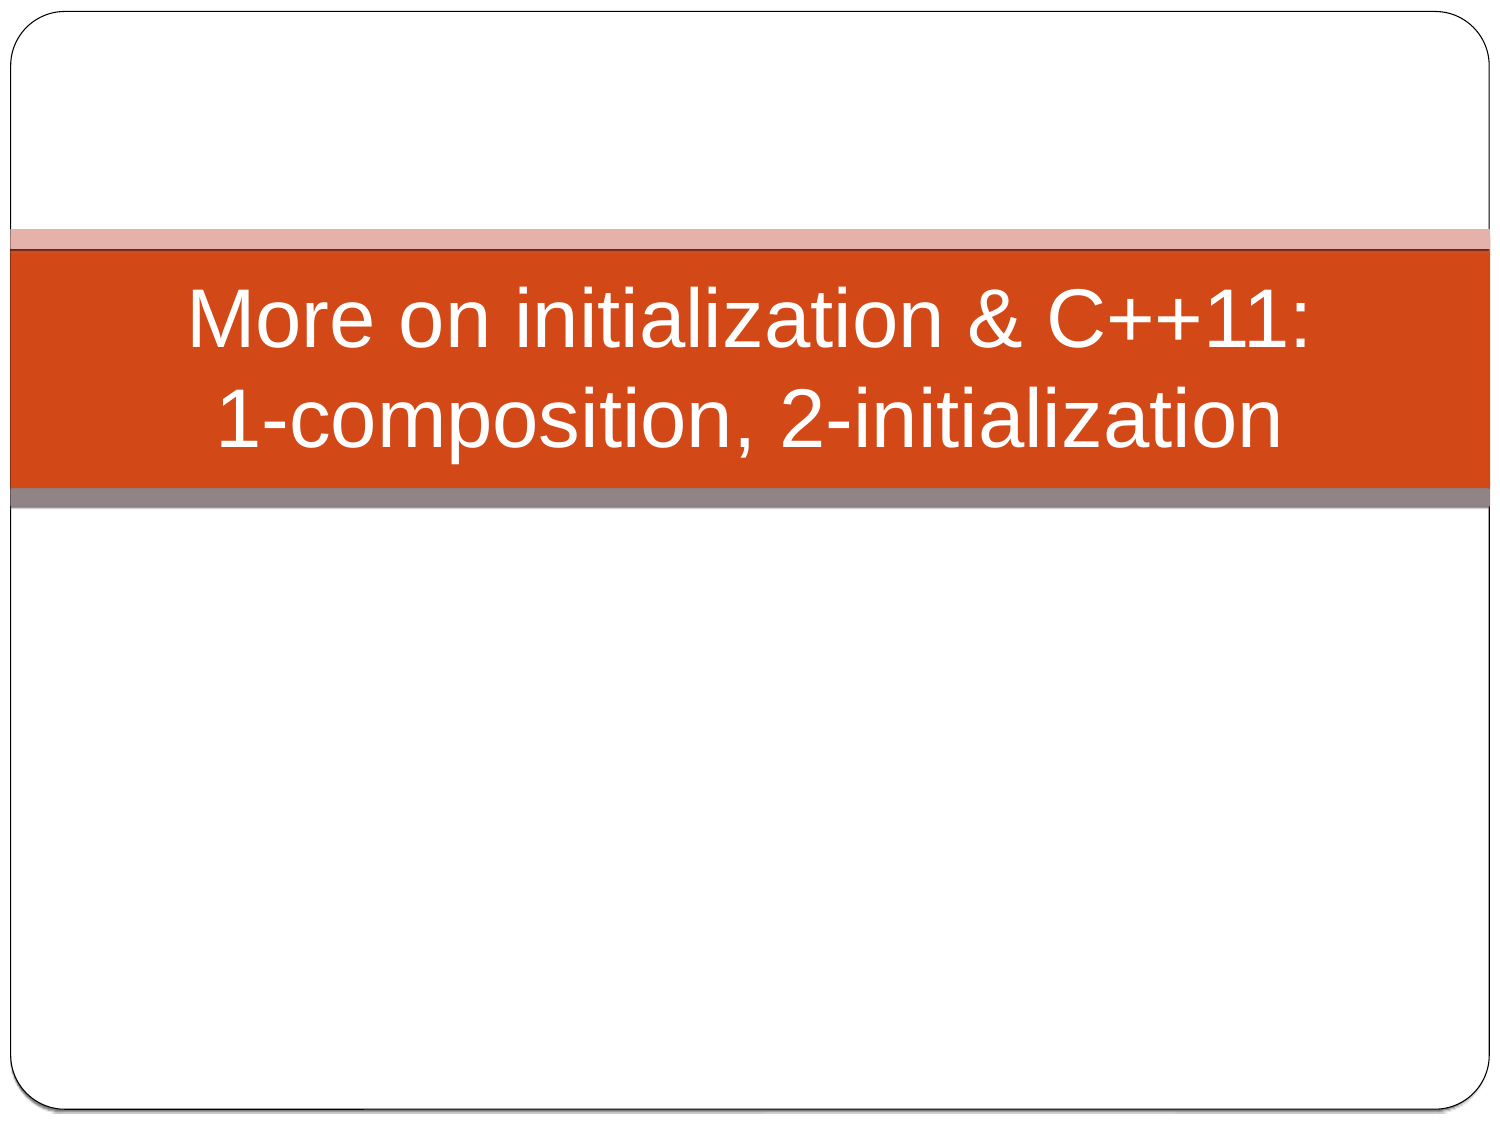

# More on initialization & C++11: 1-composition, 2-initialization